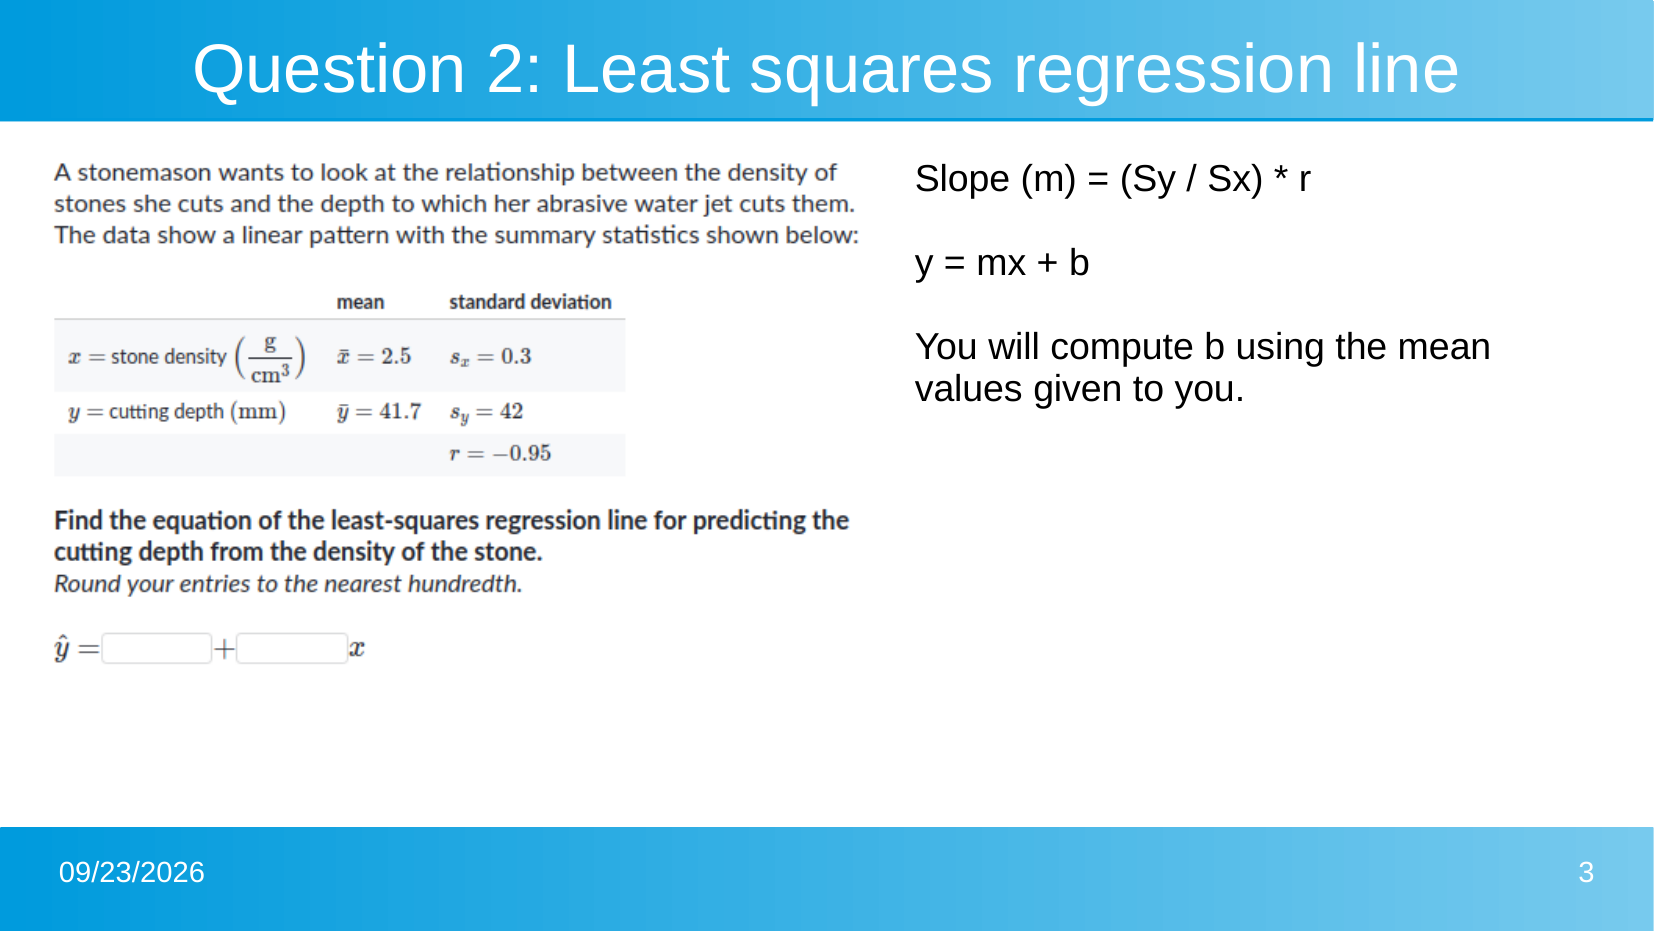

# Question 2: Least squares regression line
Slope (m) = (Sy / Sx) * r
y = mx + b
You will compute b using the mean values given to you.
3